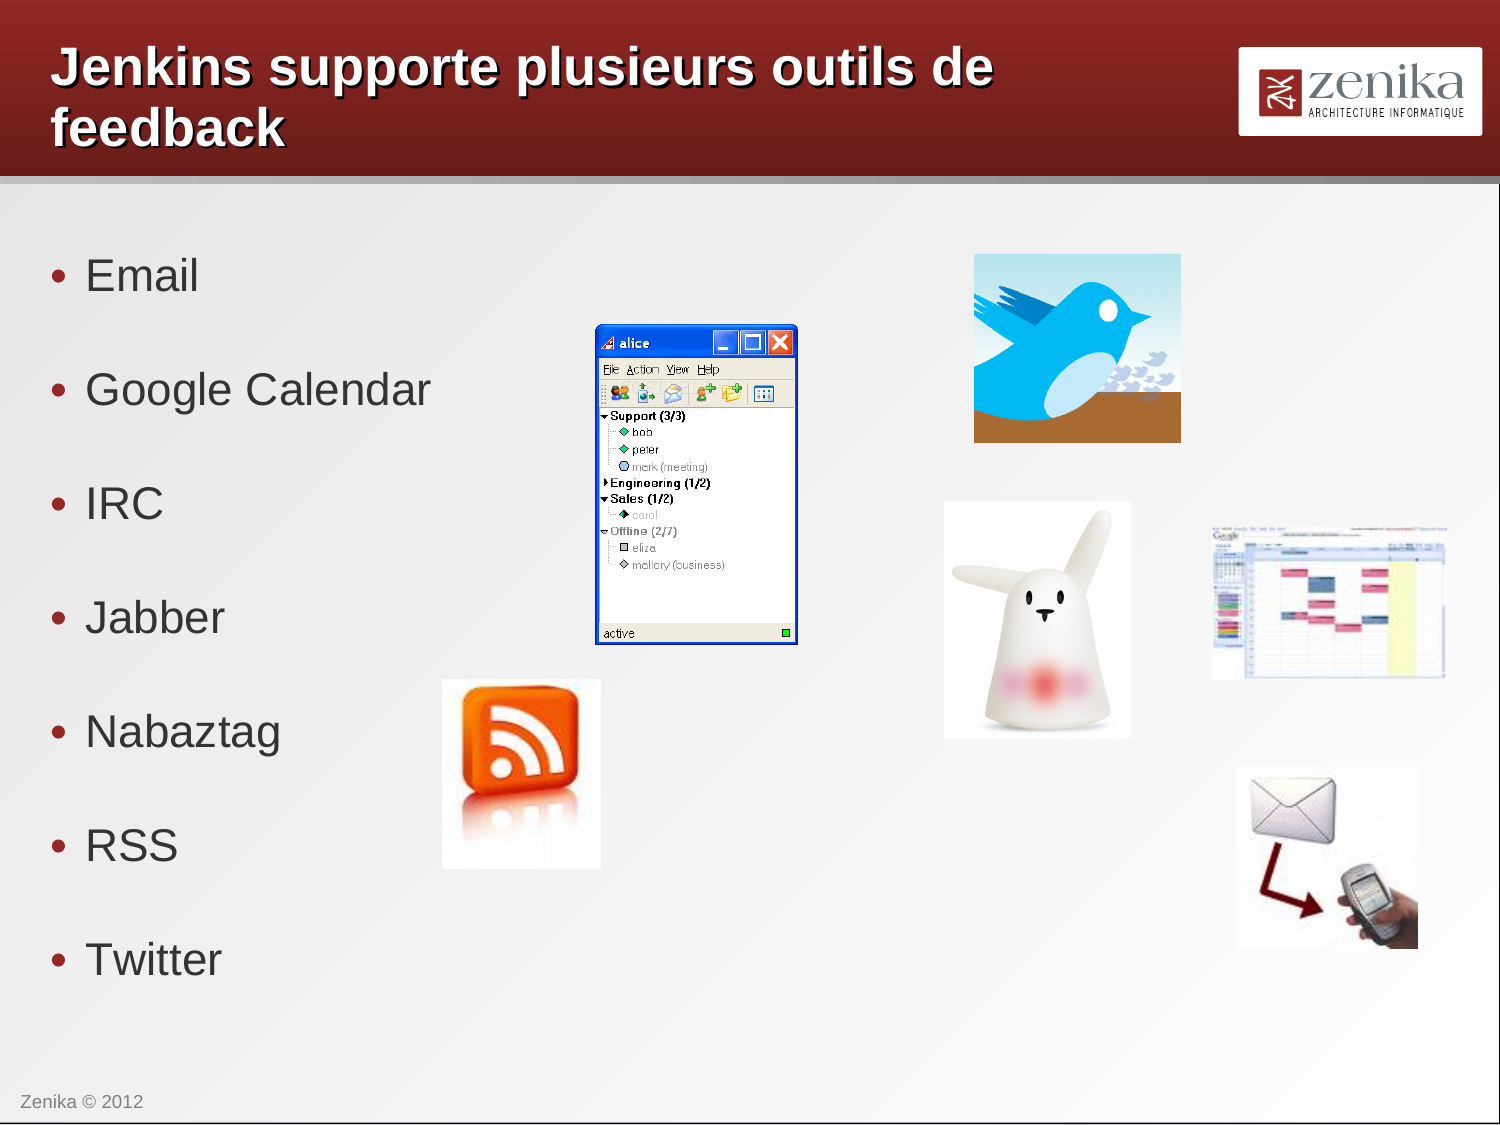

# Jenkins supporte plusieurs outils de feedback
Email
Google Calendar
IRC
Jabber
Nabaztag
RSS
Twitter